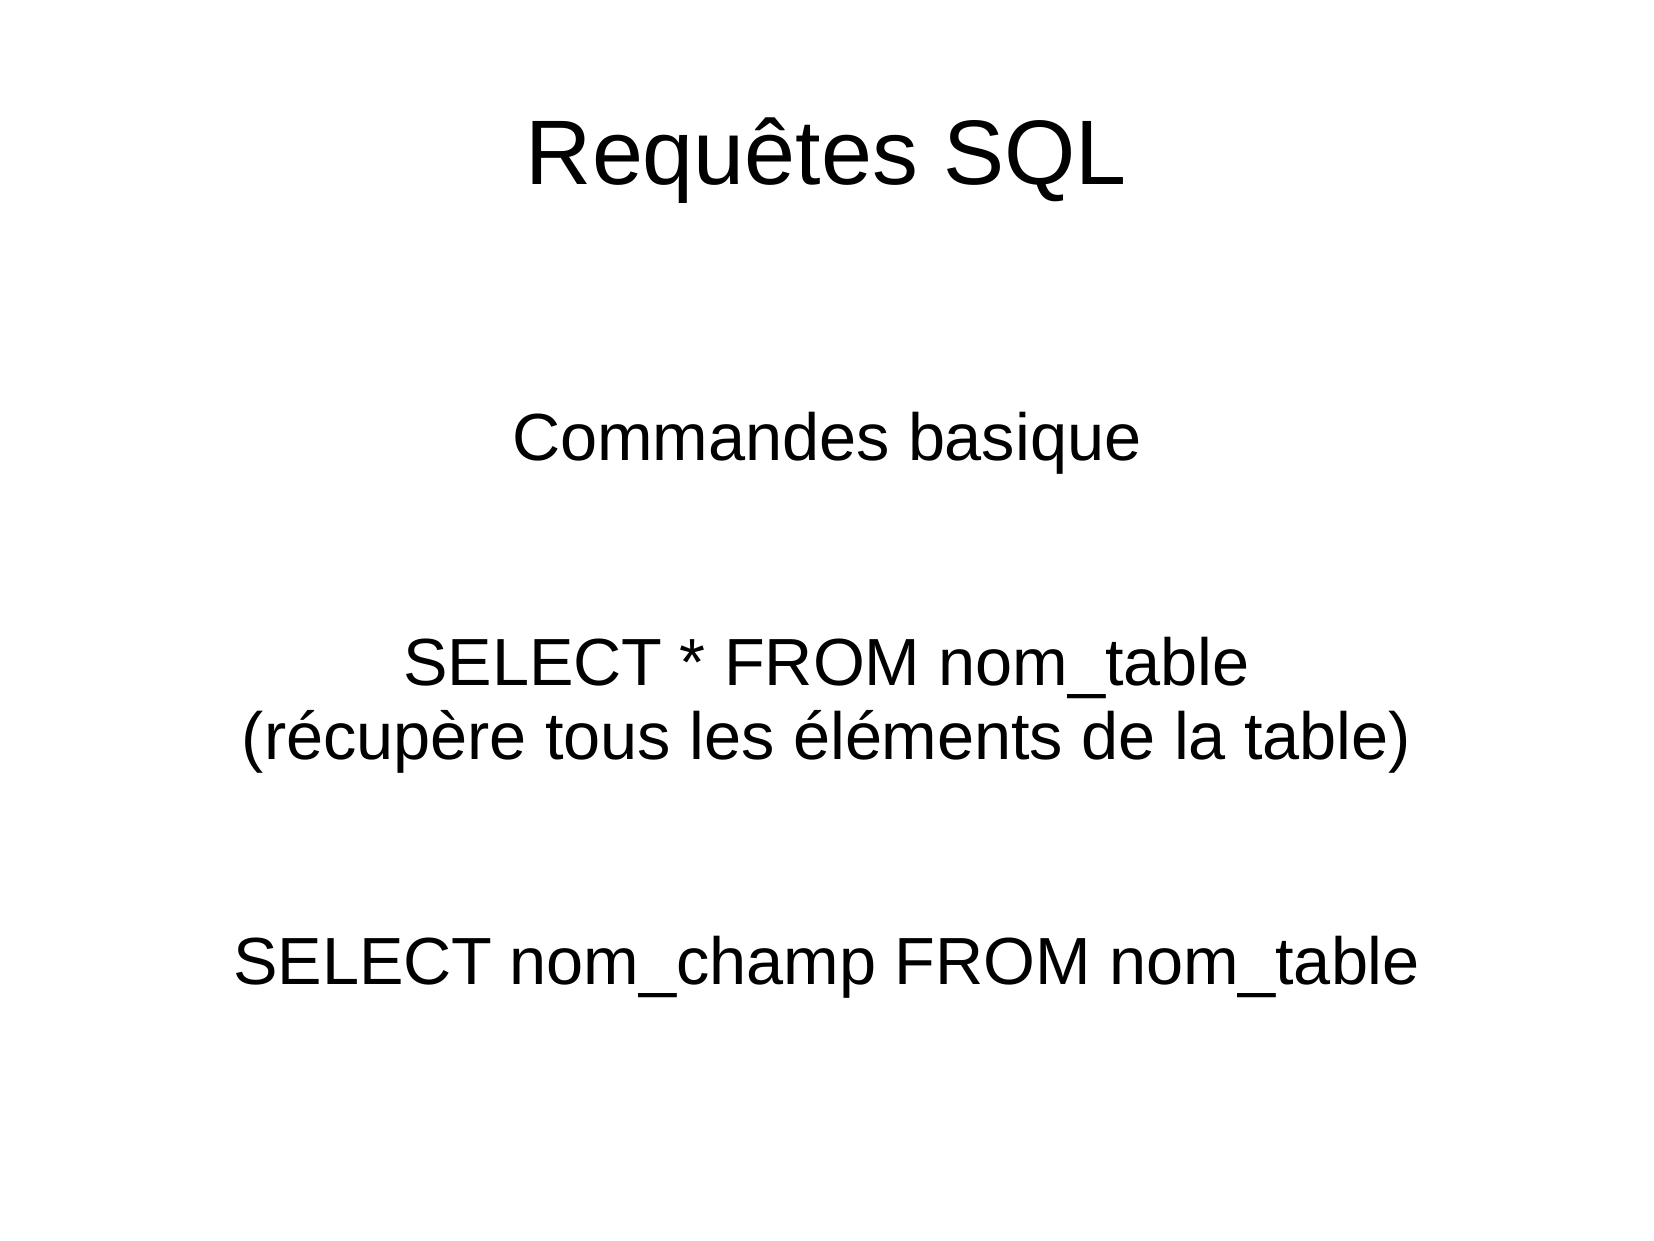

# Requêtes SQL
Commandes basique
SELECT * FROM nom_table
(récupère tous les éléments de la table)
SELECT nom_champ FROM nom_table